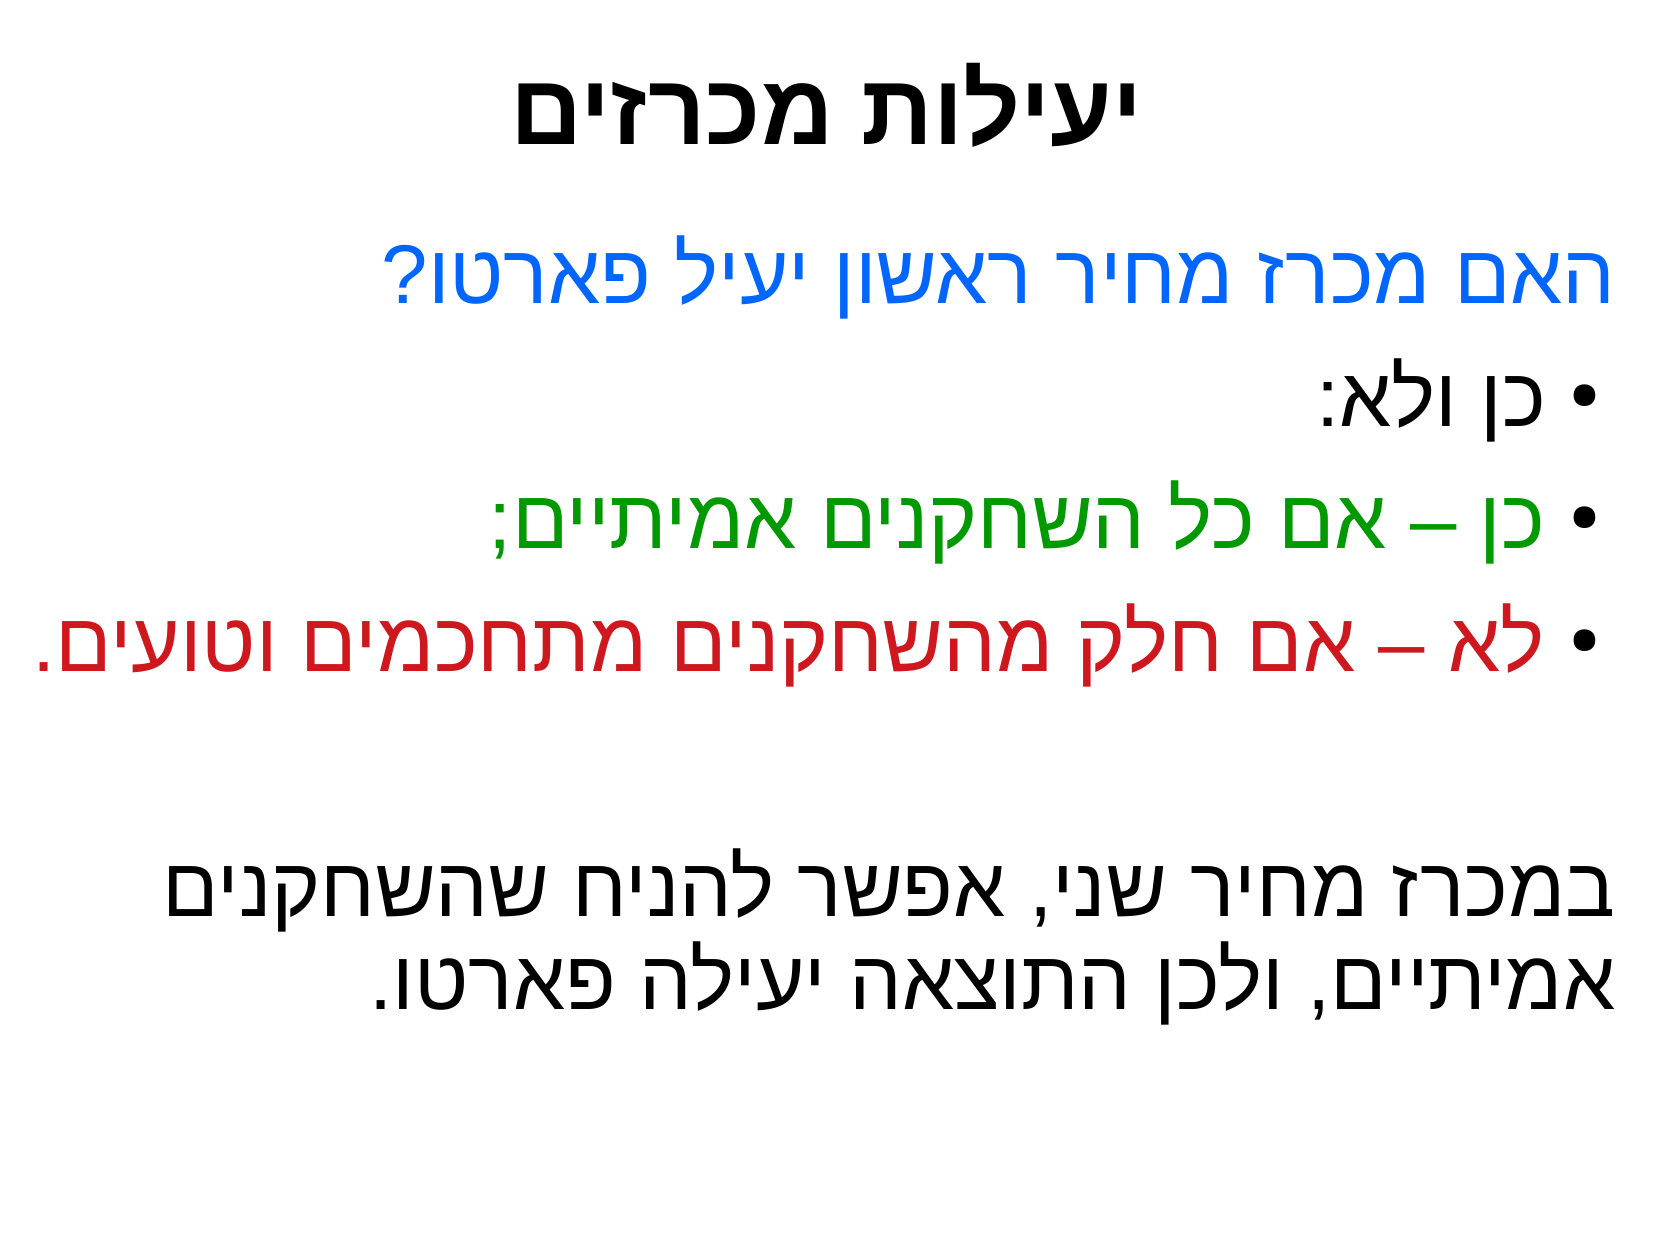

יעילות מכרזים
# האם מכרז מחיר ראשון יעיל פארטו?
כן ולא:
כן – אם כל השחקנים אמיתיים;
לא – אם חלק מהשחקנים מתחכמים וטועים.
במכרז מחיר שני, אפשר להניח שהשחקנים אמיתיים, ולכן התוצאה יעילה פארטו.